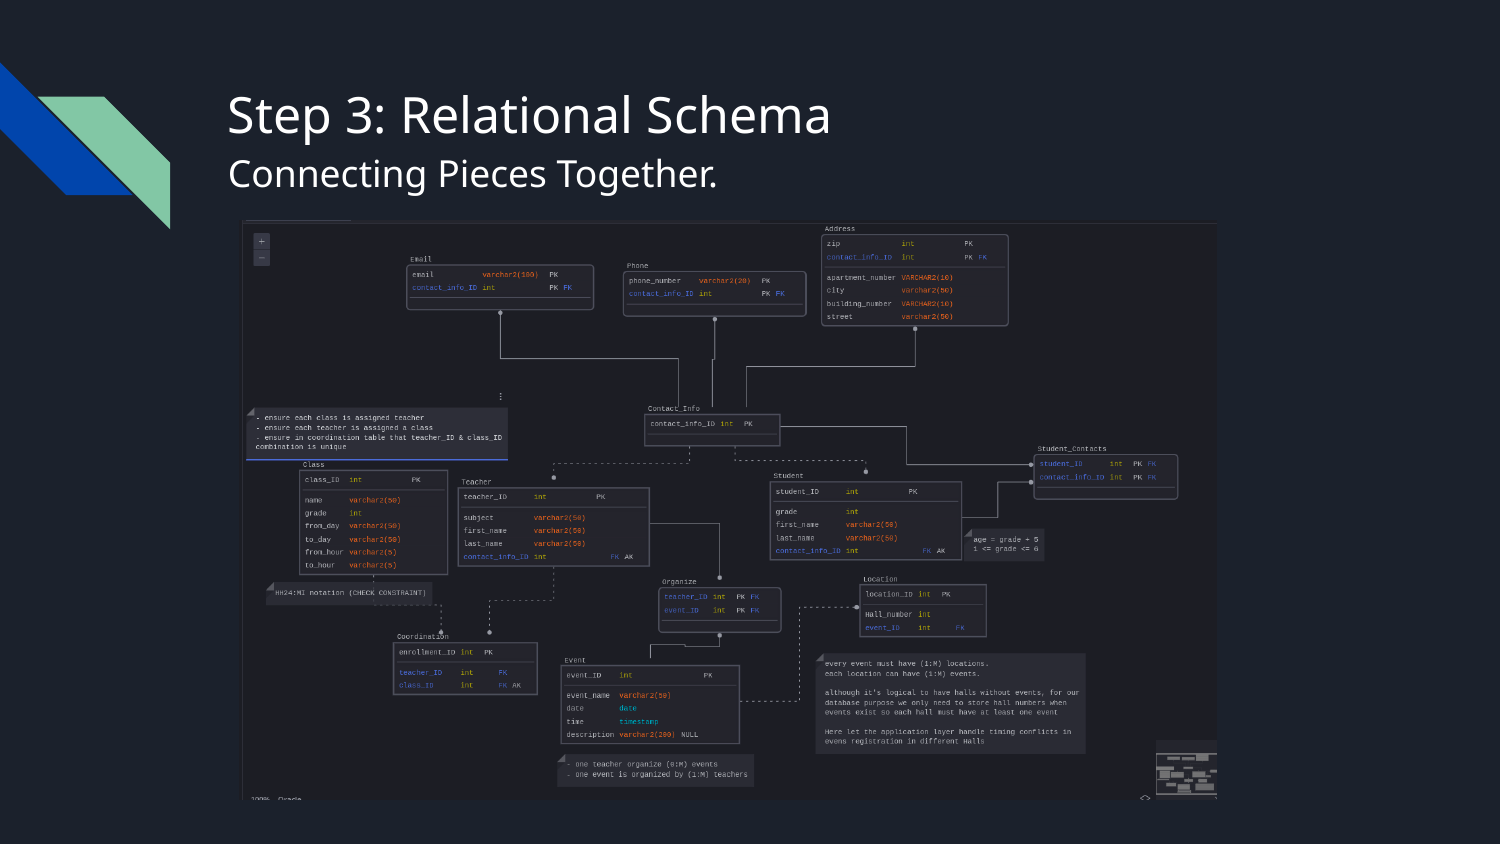

# Step 3: Relational Schema
Connecting Pieces Together.